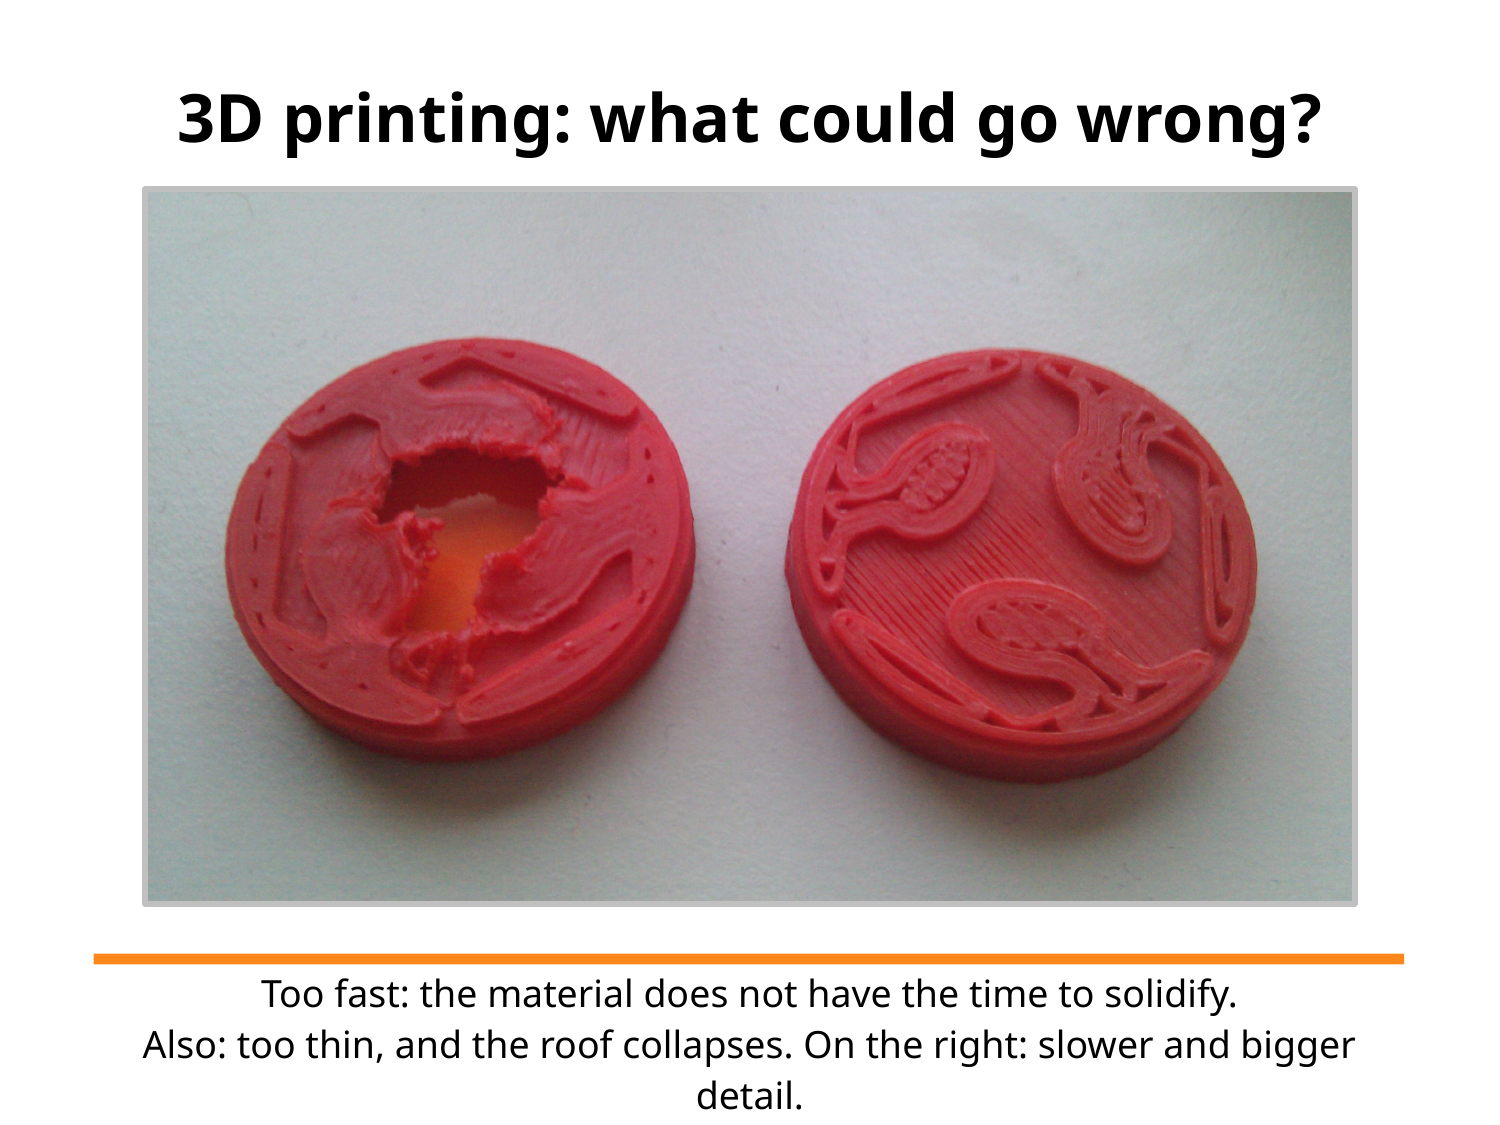

# 3D printing: what could go wrong?
Too fast: the material does not have the time to solidify.
Also: too thin, and the roof collapses. On the right: slower and bigger detail.